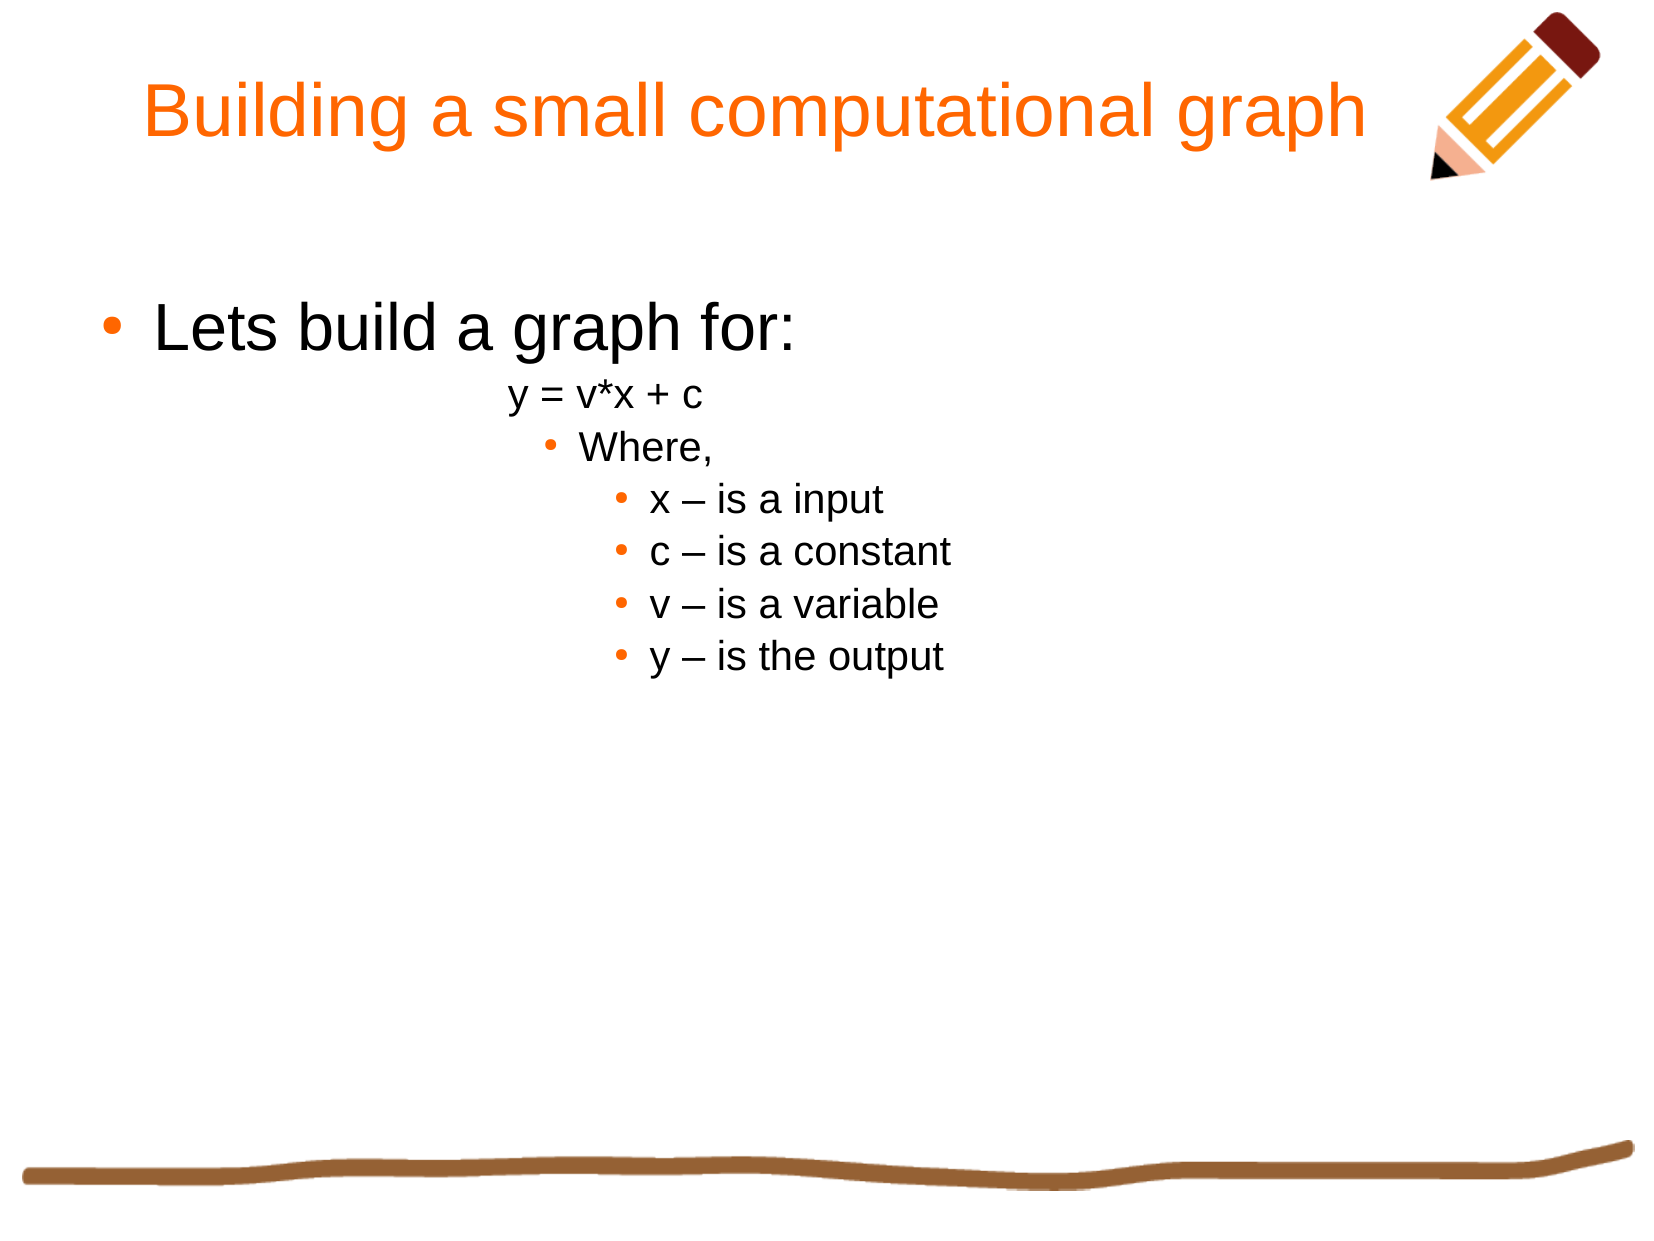

# Building a small computational graph
Lets build a graph for:
y = v*x + c
Where,
x – is a input
c – is a constant
v – is a variable
y – is the output